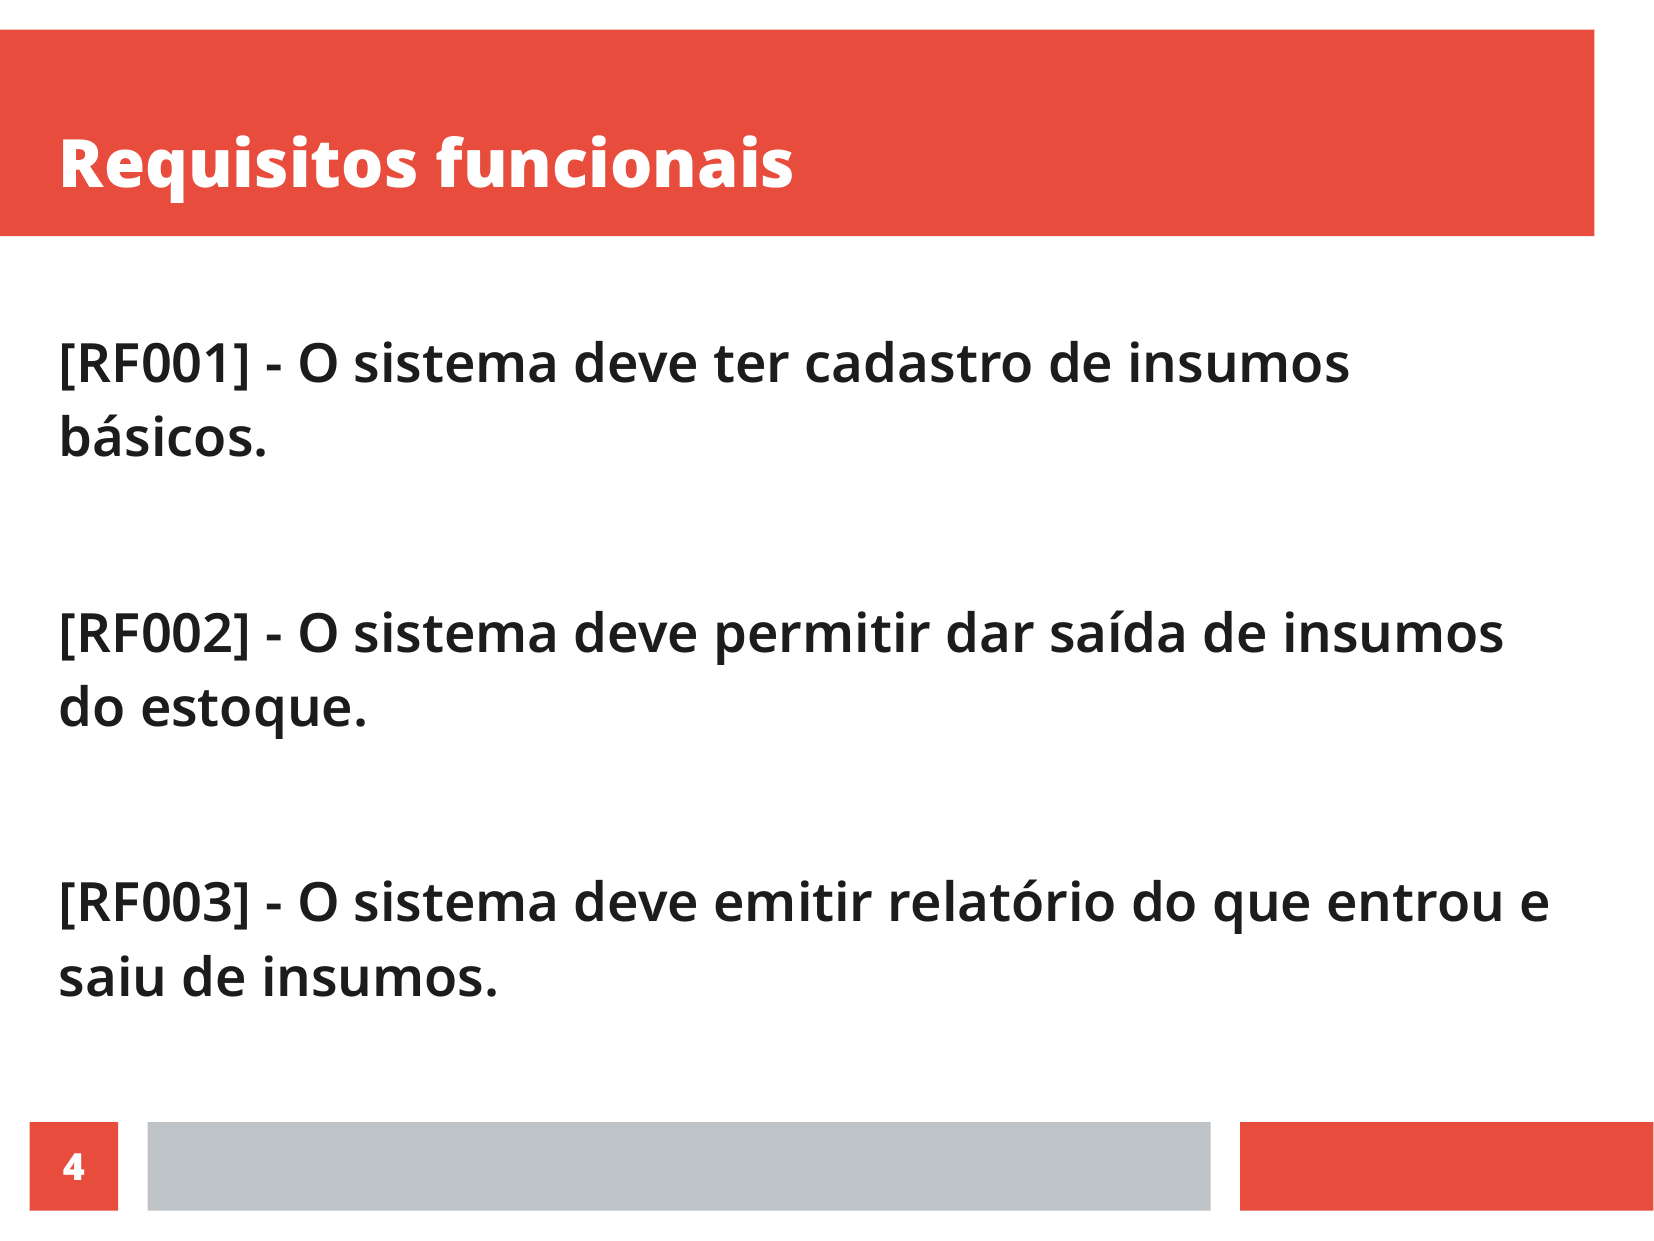

# Requisitos funcionais
[RF001] - O sistema deve ter cadastro de insumos básicos.
[RF002] - O sistema deve permitir dar saída de insumos do estoque.
[RF003] - O sistema deve emitir relatório do que entrou e saiu de insumos.
4